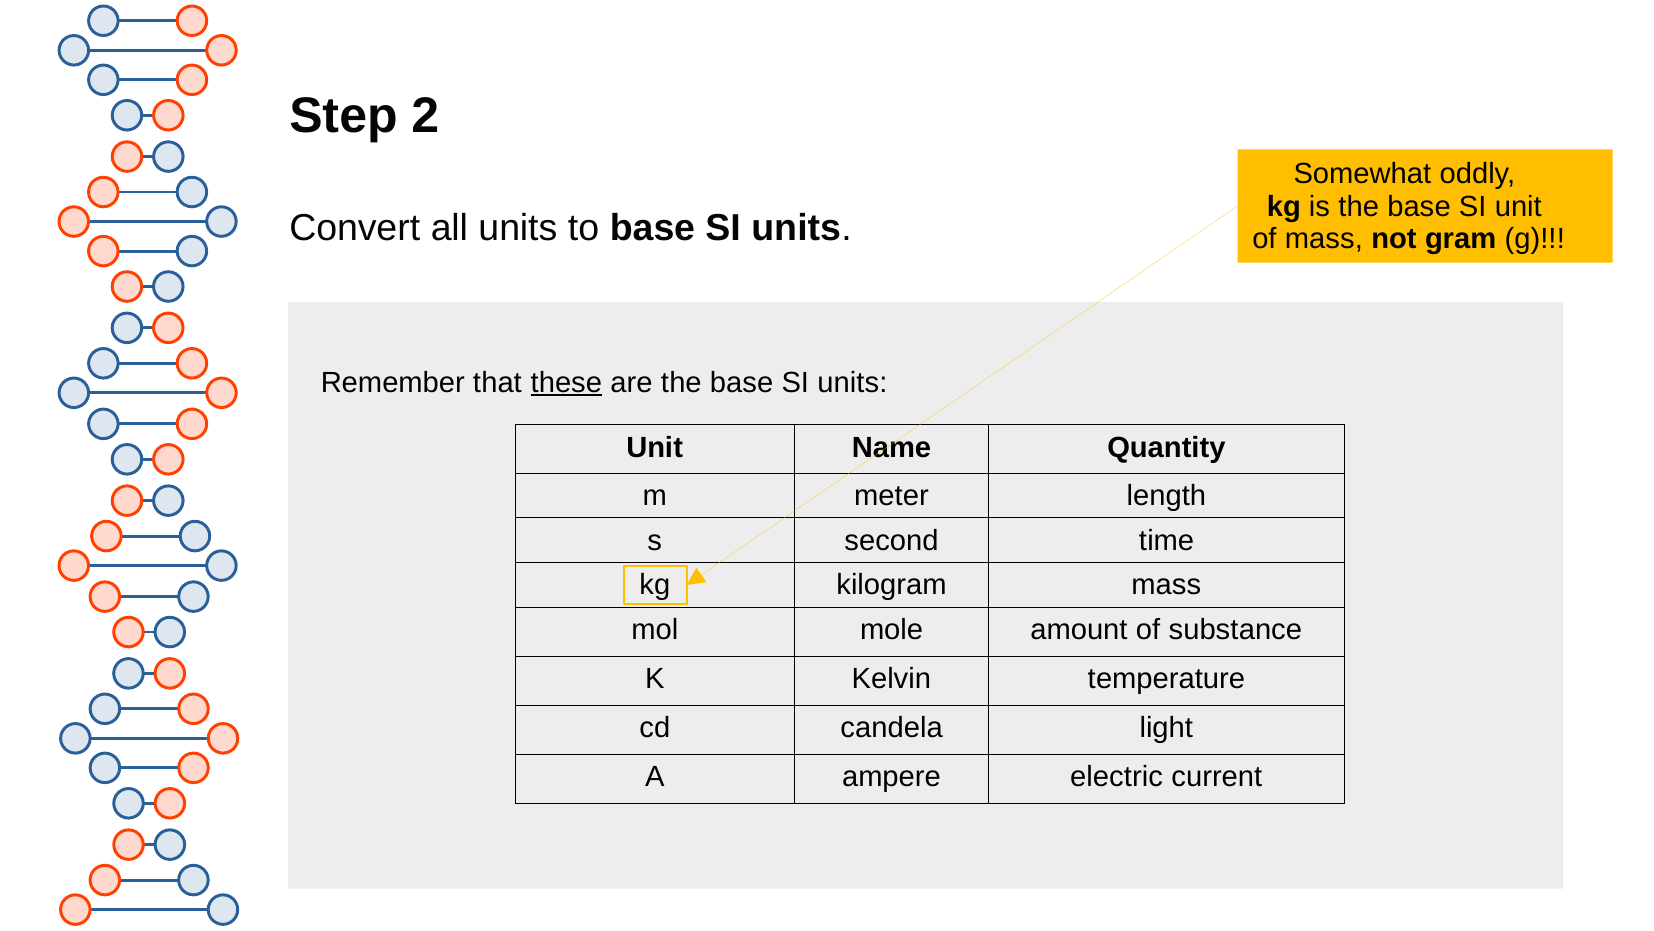

# Step 2
Somewhat oddly,
kg is the base SI unit
of mass, not gram (g)!!!
Convert all units to base SI units.
Remember that these are the base SI units:
| Unit | Name | Quantity |
| --- | --- | --- |
| m | meter | length |
| s | second | time |
| kg | kilogram | mass |
| mol | mole | amount of substance |
| K | Kelvin | temperature |
| cd | candela | light |
| A | ampere | electric current |